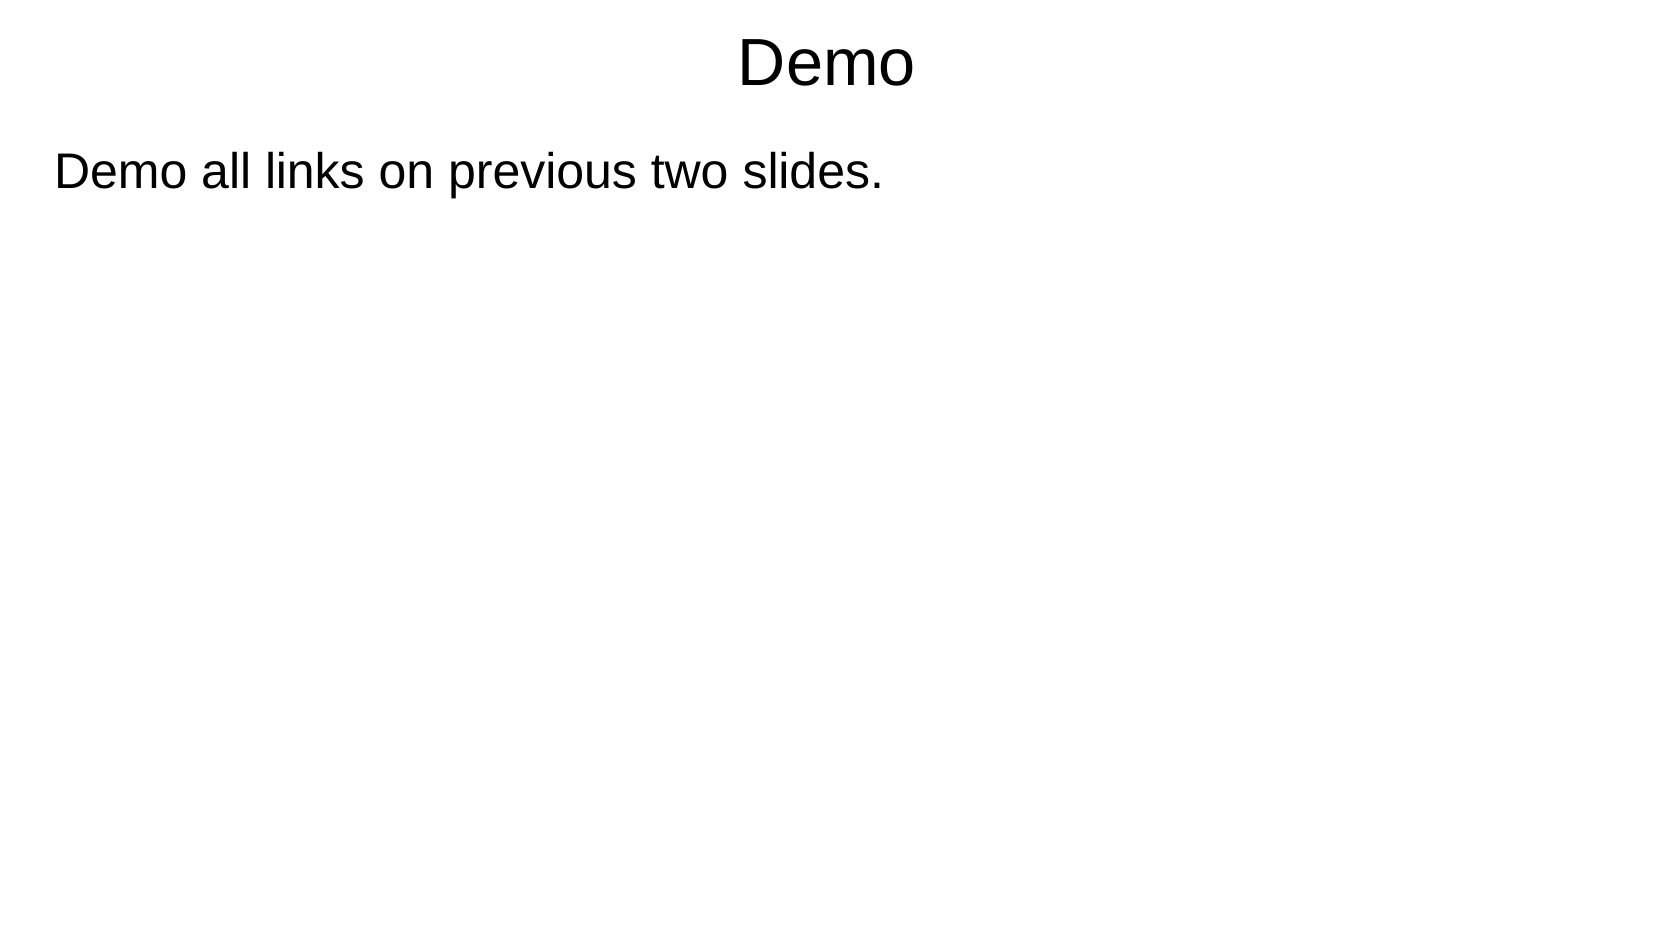

# Demo
Demo all links on previous two slides.